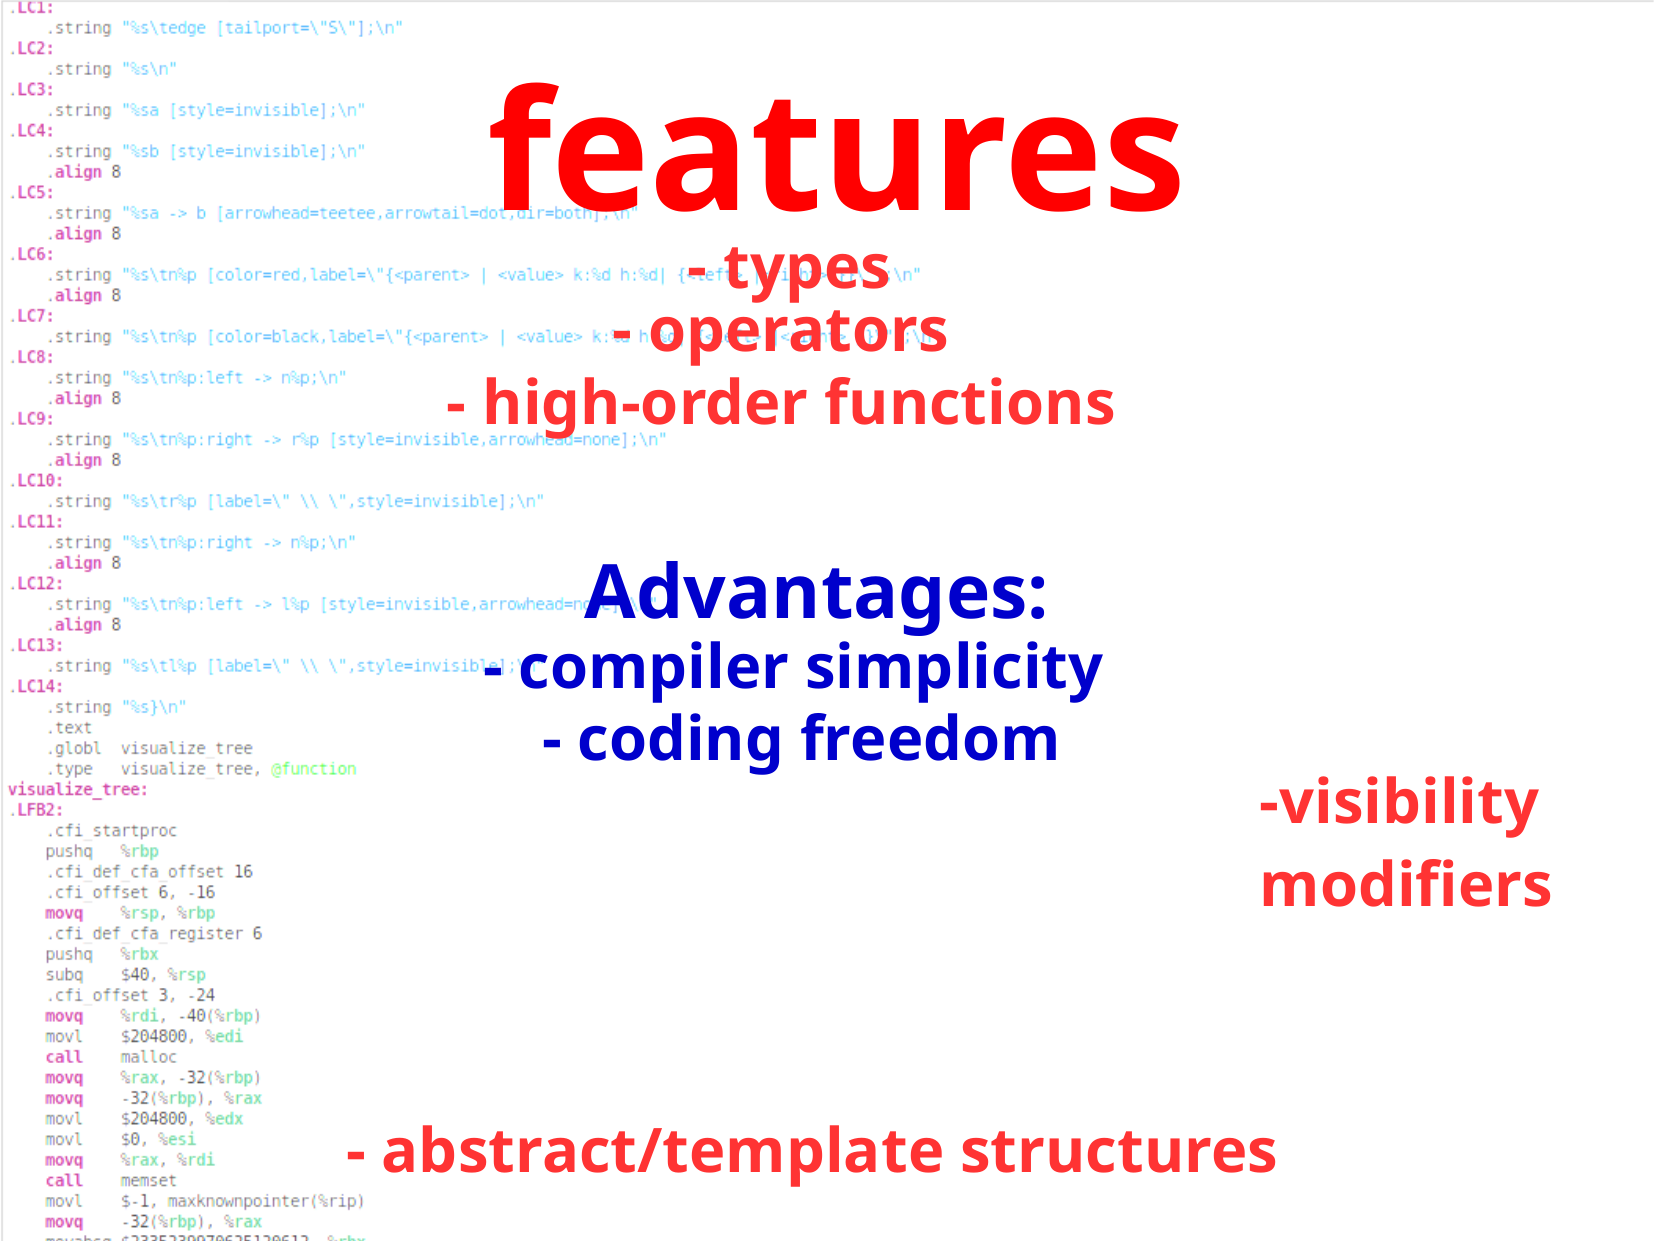

features
- types
- operators
- high-order functions
Advantages:
- compiler simplicity
- coding freedom
-visibility modifiers
- abstract/template structures